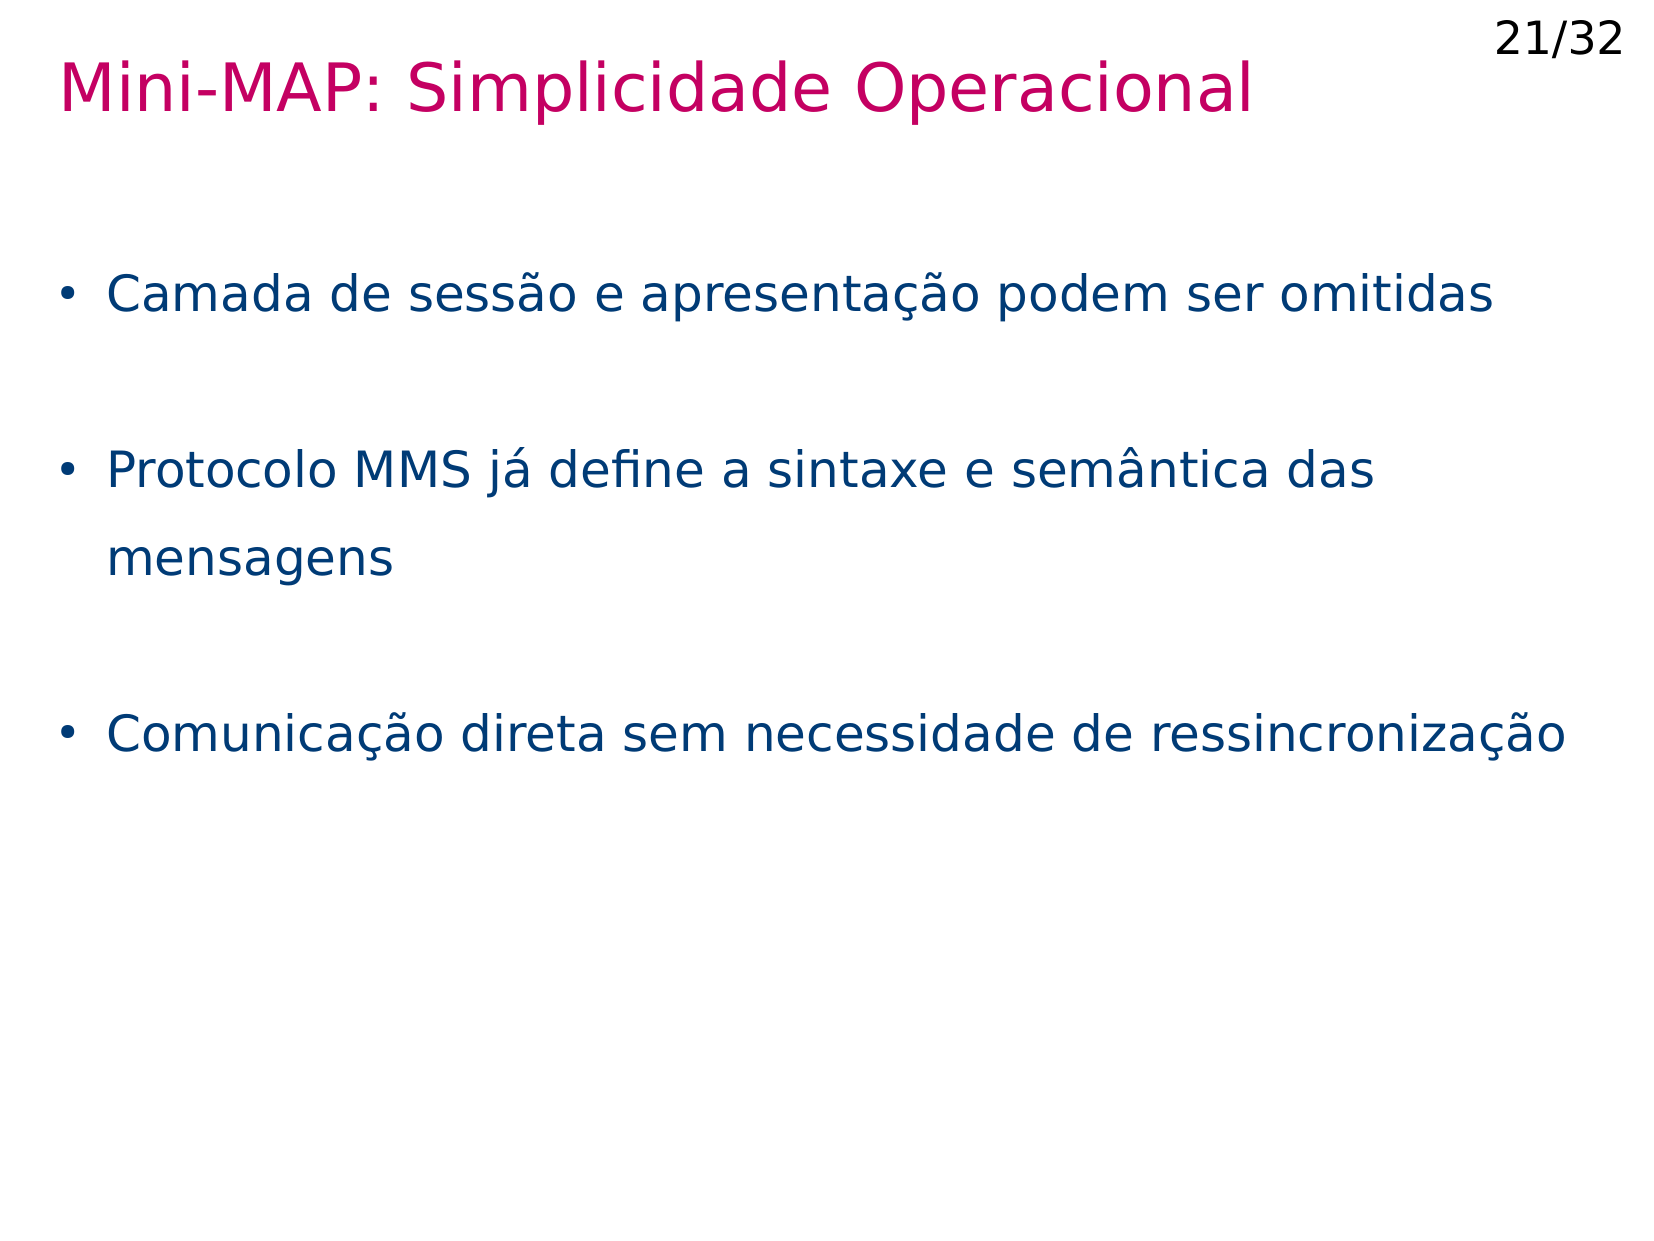

21
# Mini-MAP: Simplicidade Operacional
Camada de sessão e apresentação podem ser omitidas
Protocolo MMS já define a sintaxe e semântica das mensagens
Comunicação direta sem necessidade de ressincronização